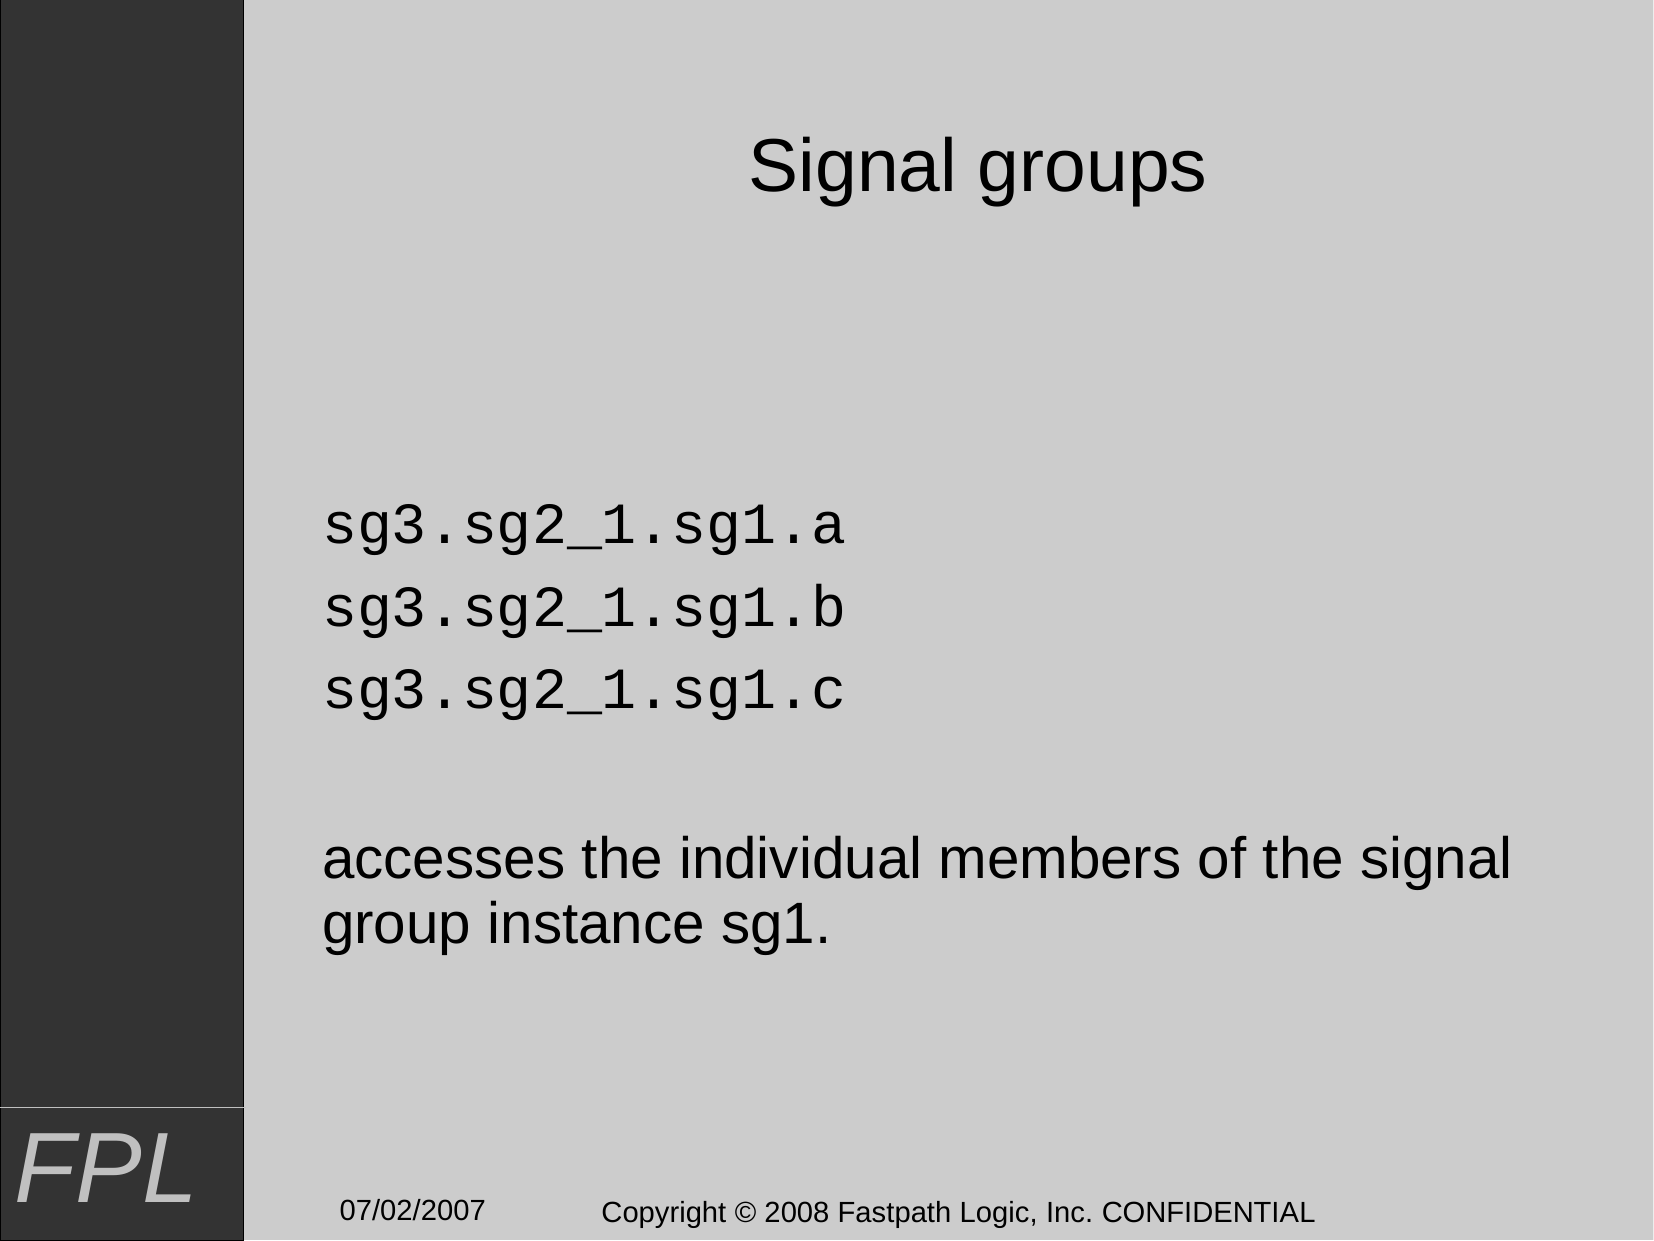

# Signal groups
sg3.sg2_1.sg1.a
sg3.sg2_1.sg1.b
sg3.sg2_1.sg1.c
accesses the individual members of the signal group instance sg1.
07/02/2007
© 2007 FASTPATH LOGIC INC.